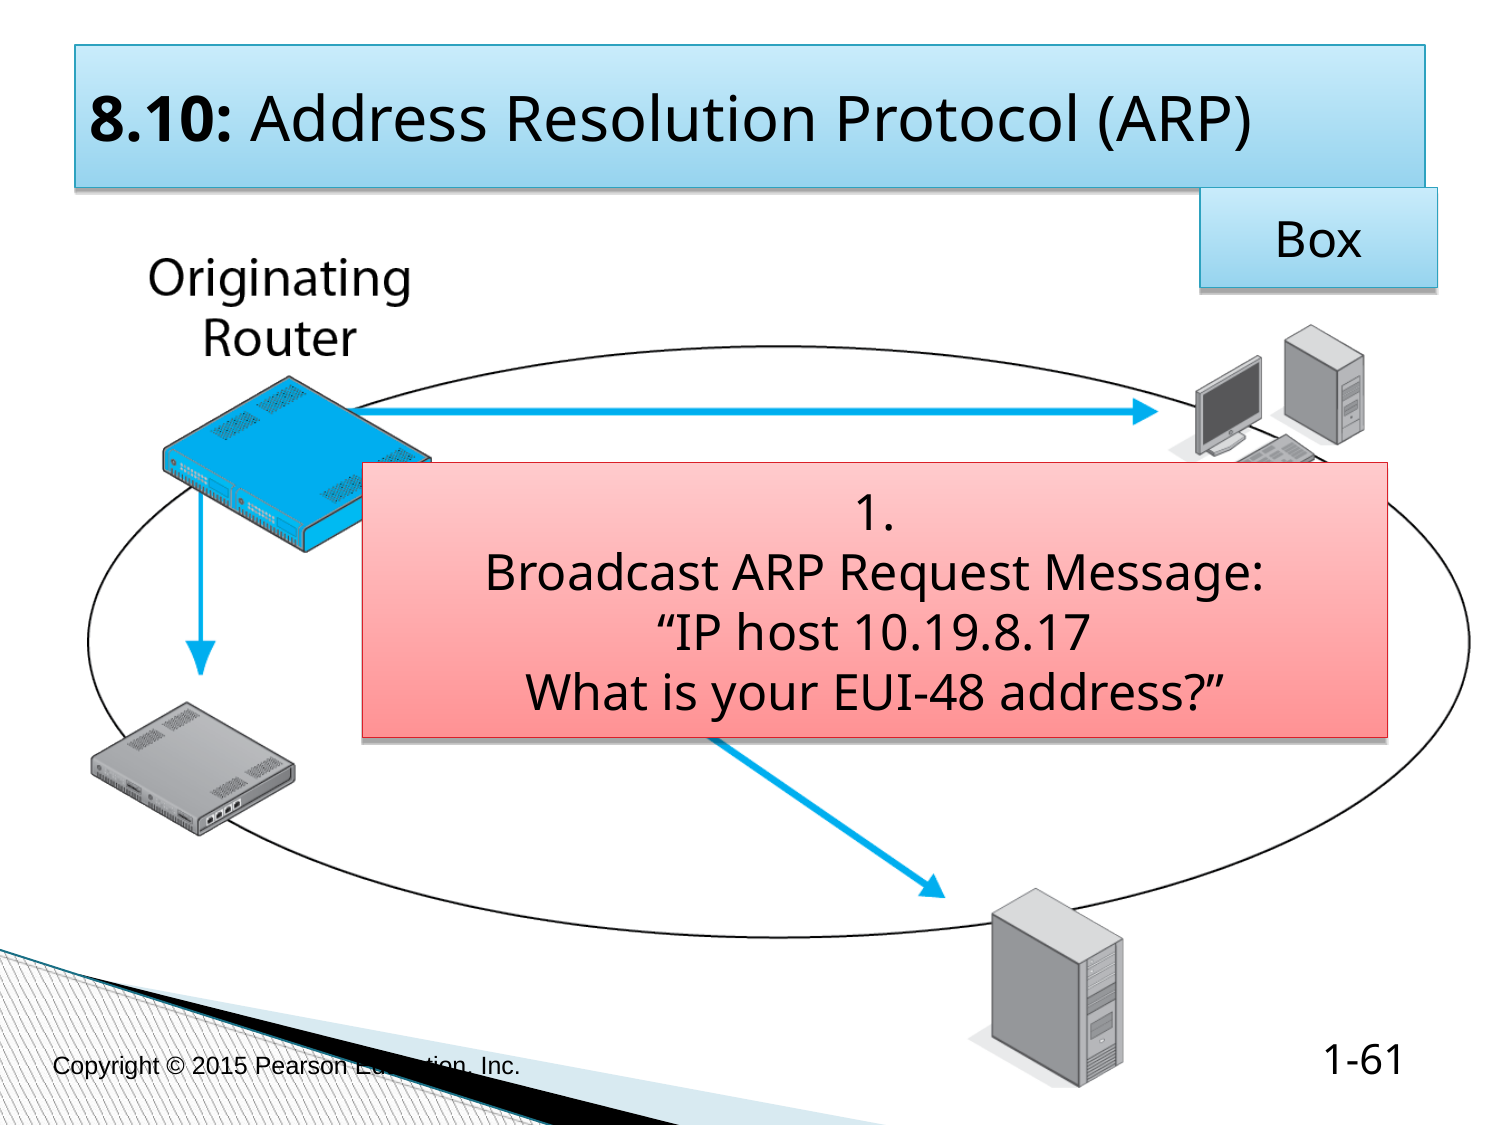

# 8.10: Address Resolution Protocol (ARP)
Box
1.
Broadcast ARP Request Message:
“IP host 10.19.8.17
What is your EUI-48 address?”
Copyright © 2015 Pearson Education, Inc.